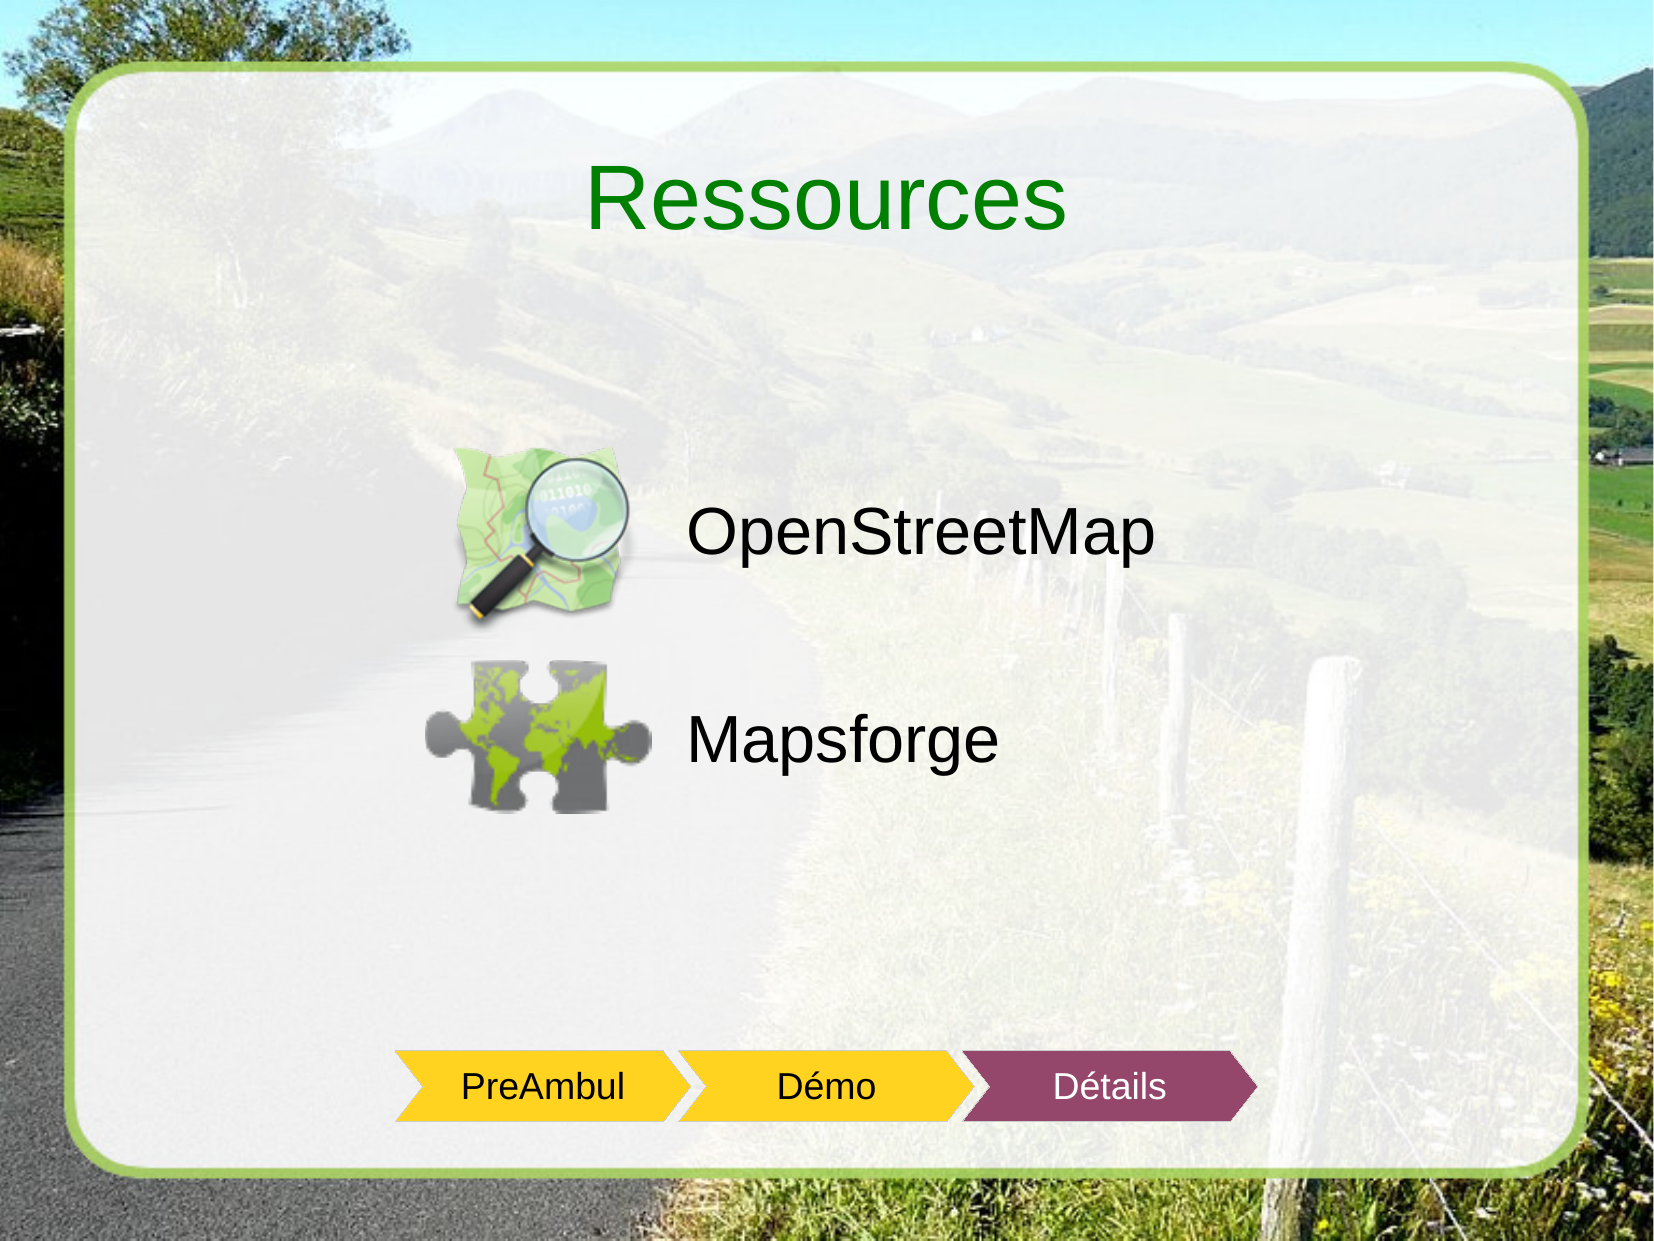

# Ressources
OpenStreetMap
Mapsforge
PreAmbul
Démo
Détails